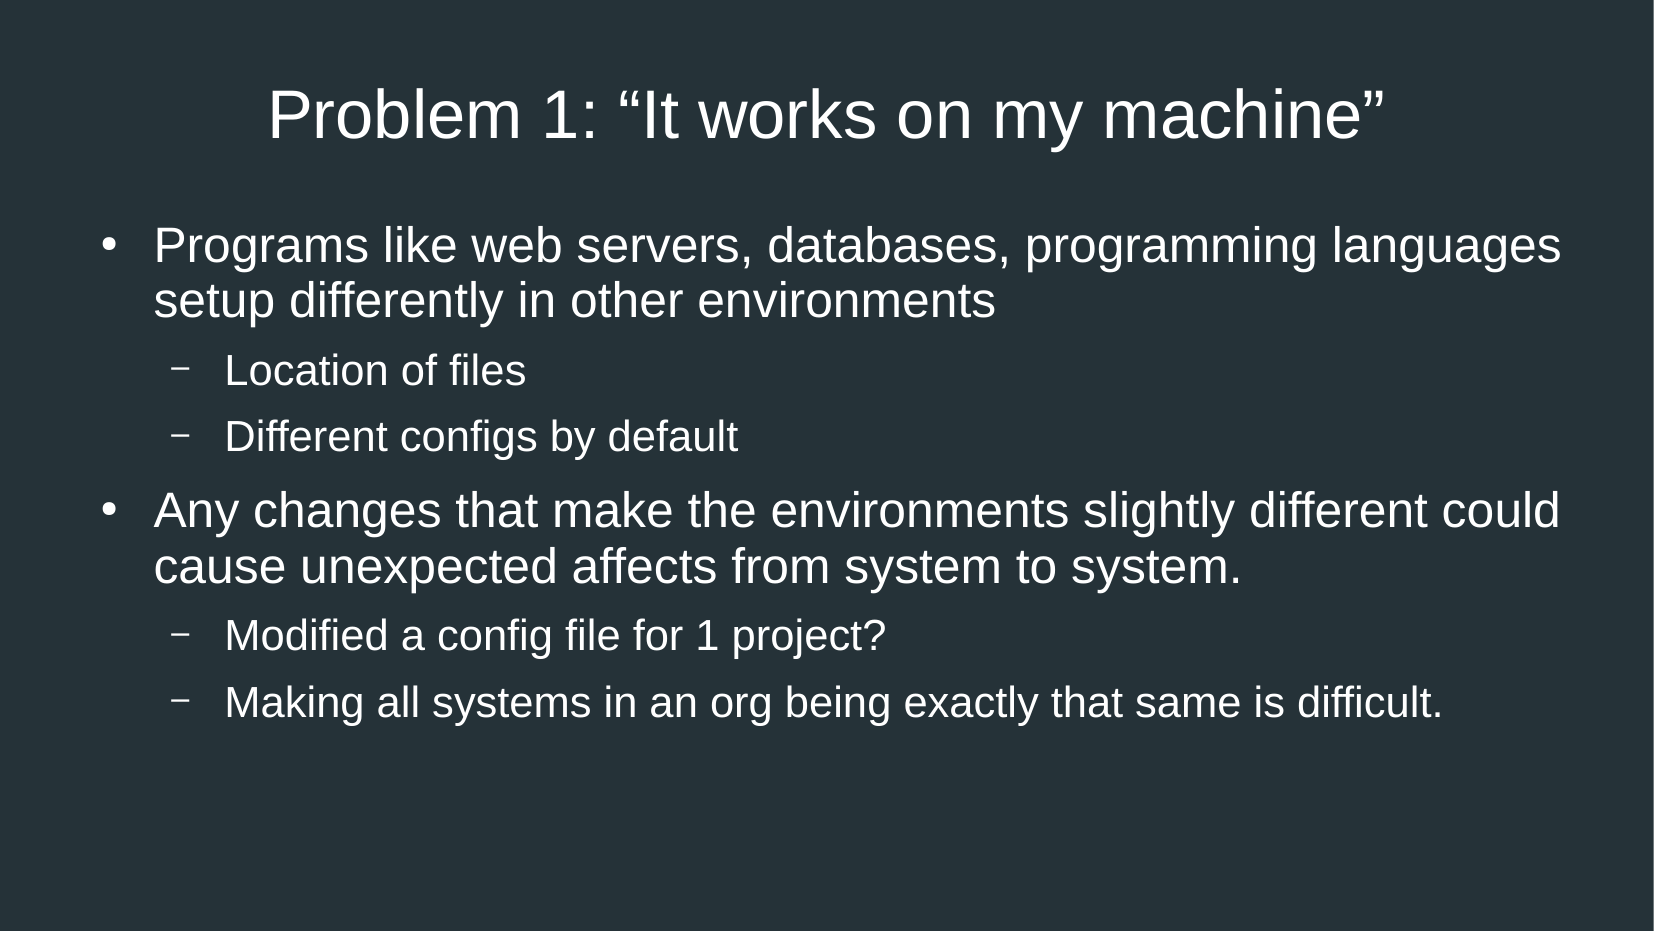

# Problem 1: “It works on my machine”
Programs like web servers, databases, programming languages setup differently in other environments
Location of files
Different configs by default
Any changes that make the environments slightly different could cause unexpected affects from system to system.
Modified a config file for 1 project?
Making all systems in an org being exactly that same is difficult.